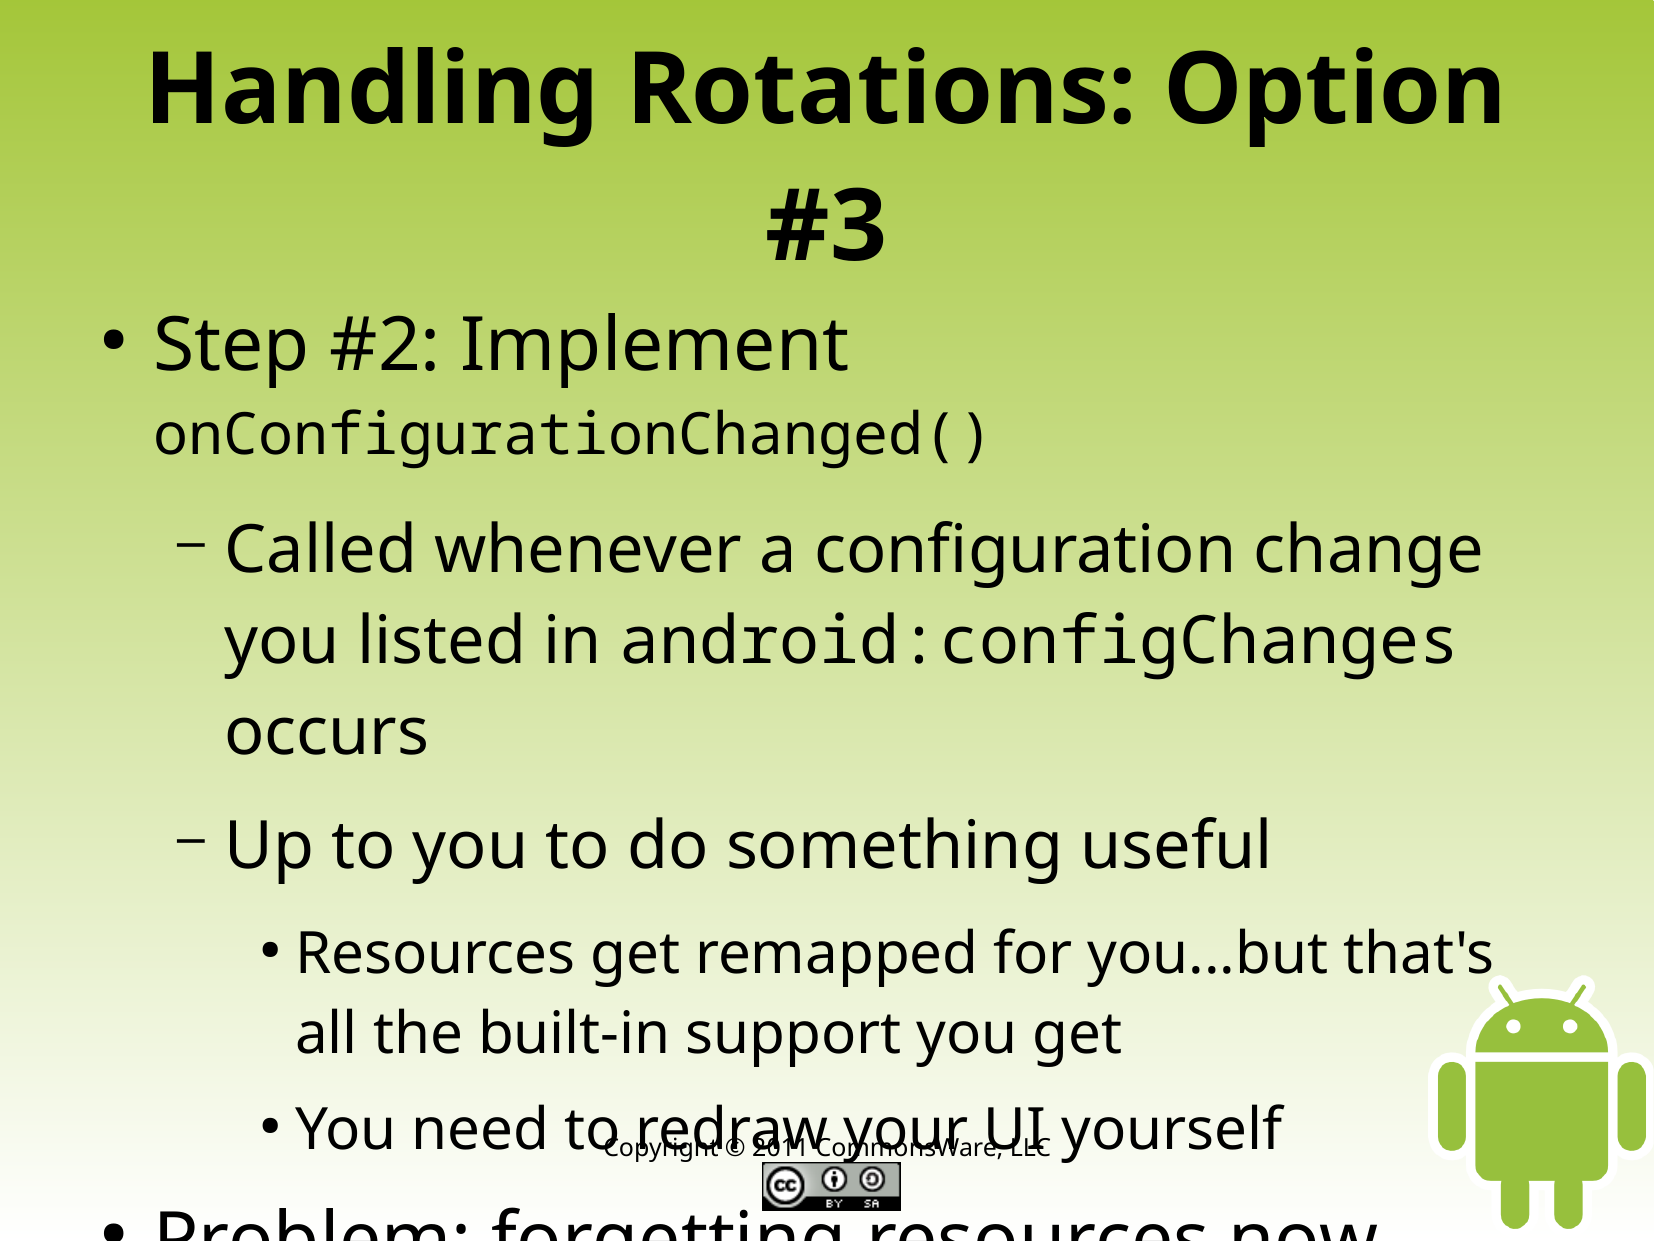

# Handling Rotations: Option #3
Step #2: Implement onConfigurationChanged()
Called whenever a configuration change you listed in android:configChanges occurs
Up to you to do something useful
Resources get remapped for you...but that's all the built-in support you get
You need to redraw your UI yourself
Problem: forgetting resources now, later